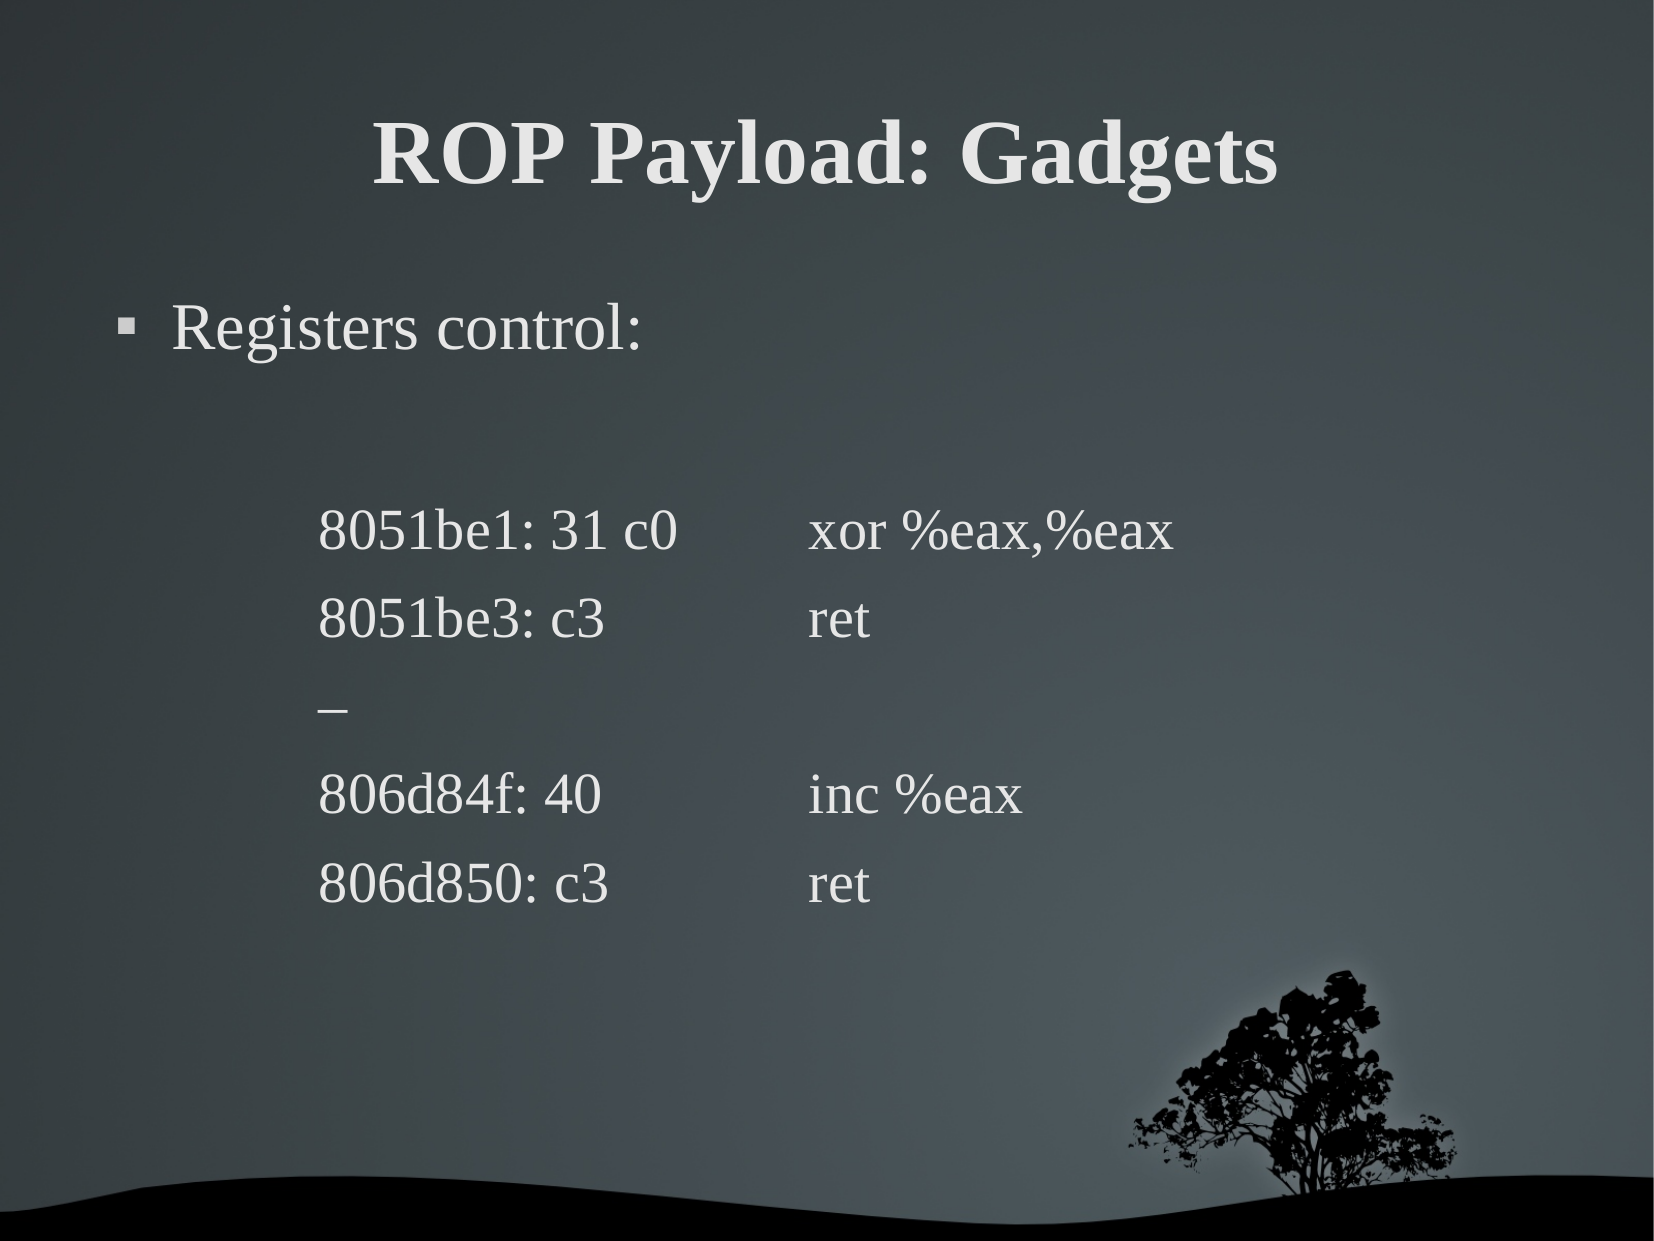

# ROP Payload: Gadgets
Registers control:
8051be1: 31 c0 		xor %eax,%eax
8051be3: c3 			ret
–
806d84f: 40 			inc %eax
806d850: c3 			ret